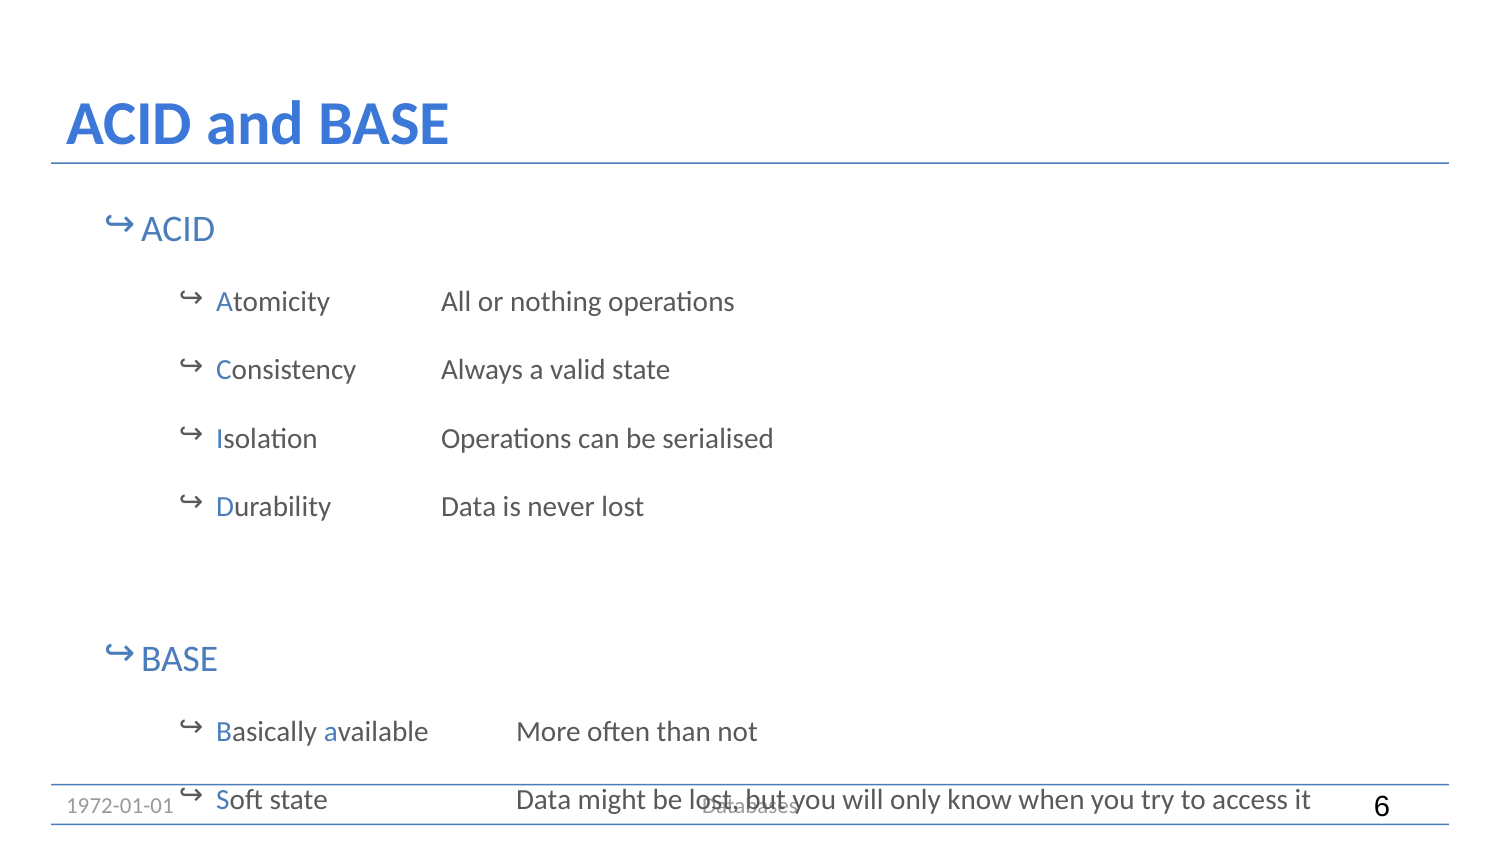

# ACID and BASE
ACID
Atomicity		All or nothing operations
Consistency		Always a valid state
Isolation		Operations can be serialised
Durability		Data is never lost
BASE
Basically available		More often than not
Soft state			Data might be lost, but you will only know when you try to access it
Eventually consistent	Your query might return old data